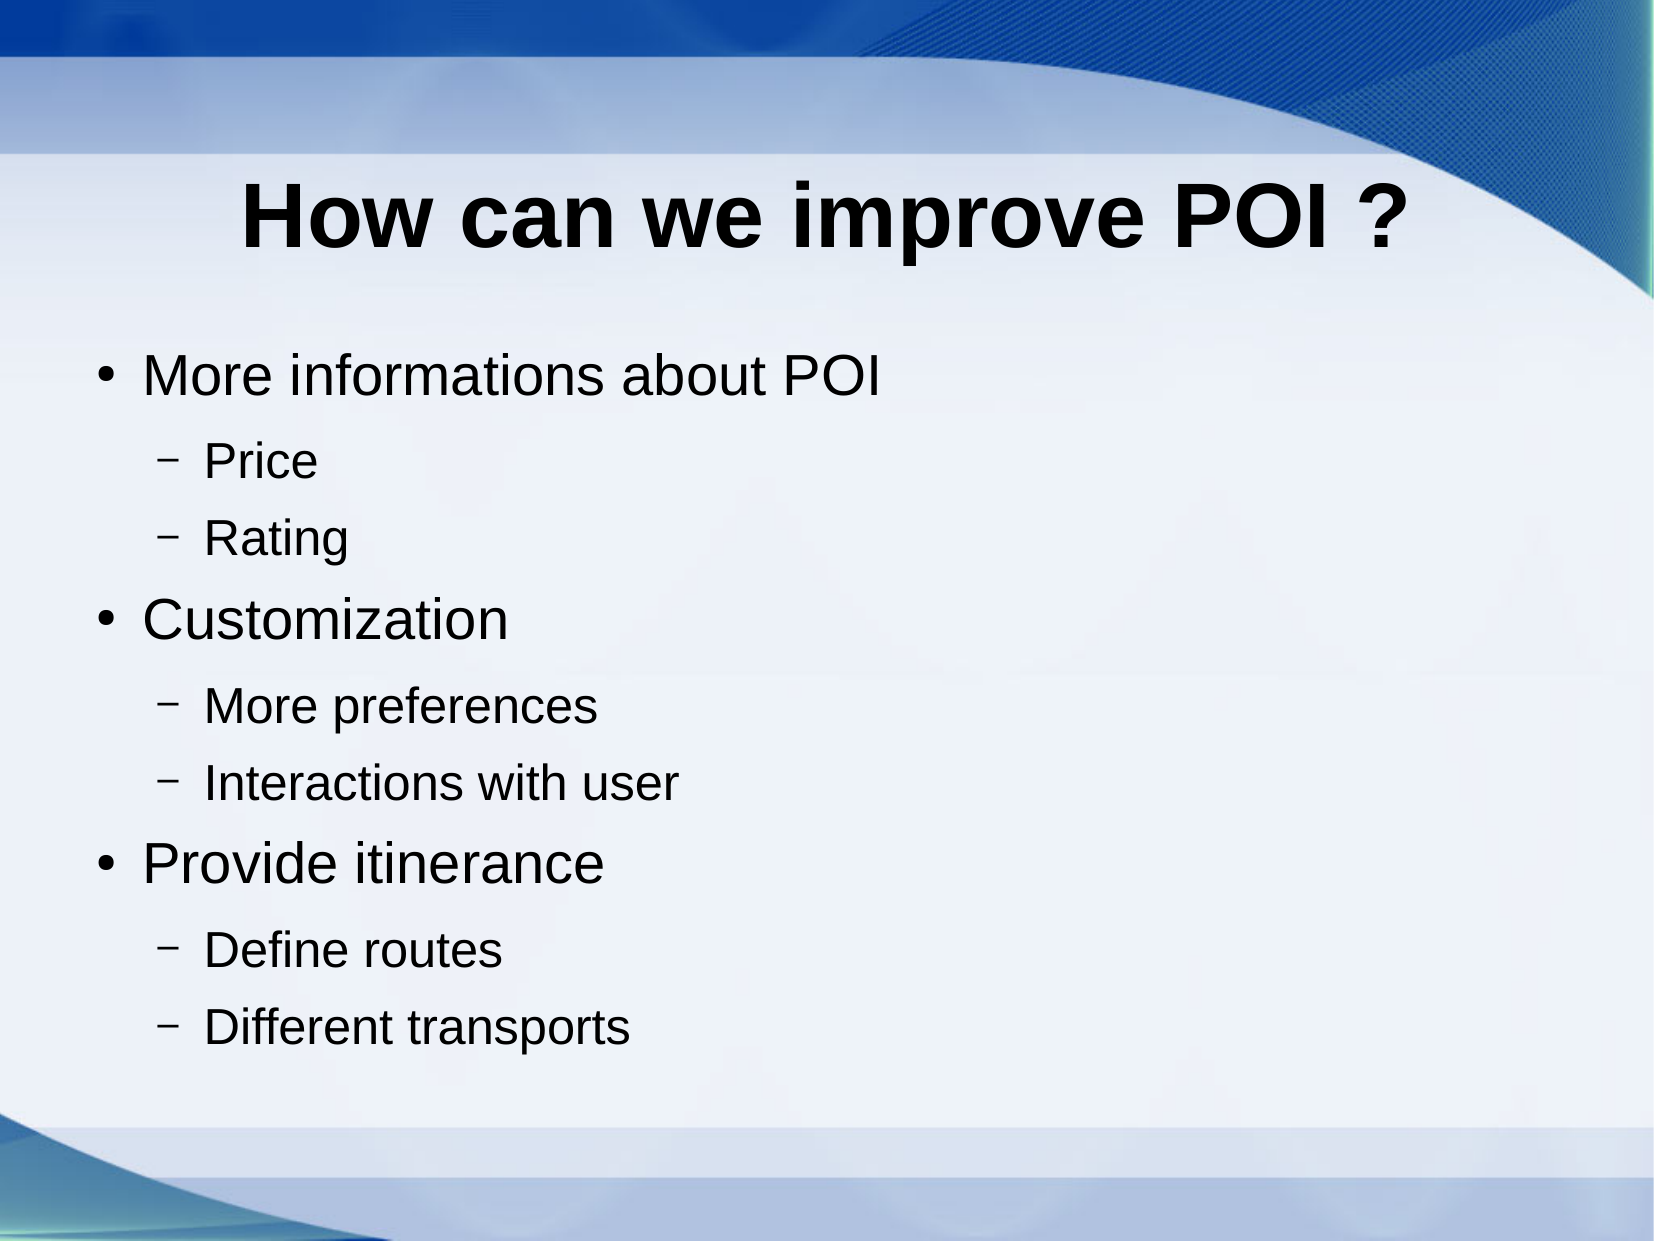

# How can we improve POI ?
More informations about POI
Price
Rating
Customization
More preferences
Interactions with user
Provide itinerance
Define routes
Different transports